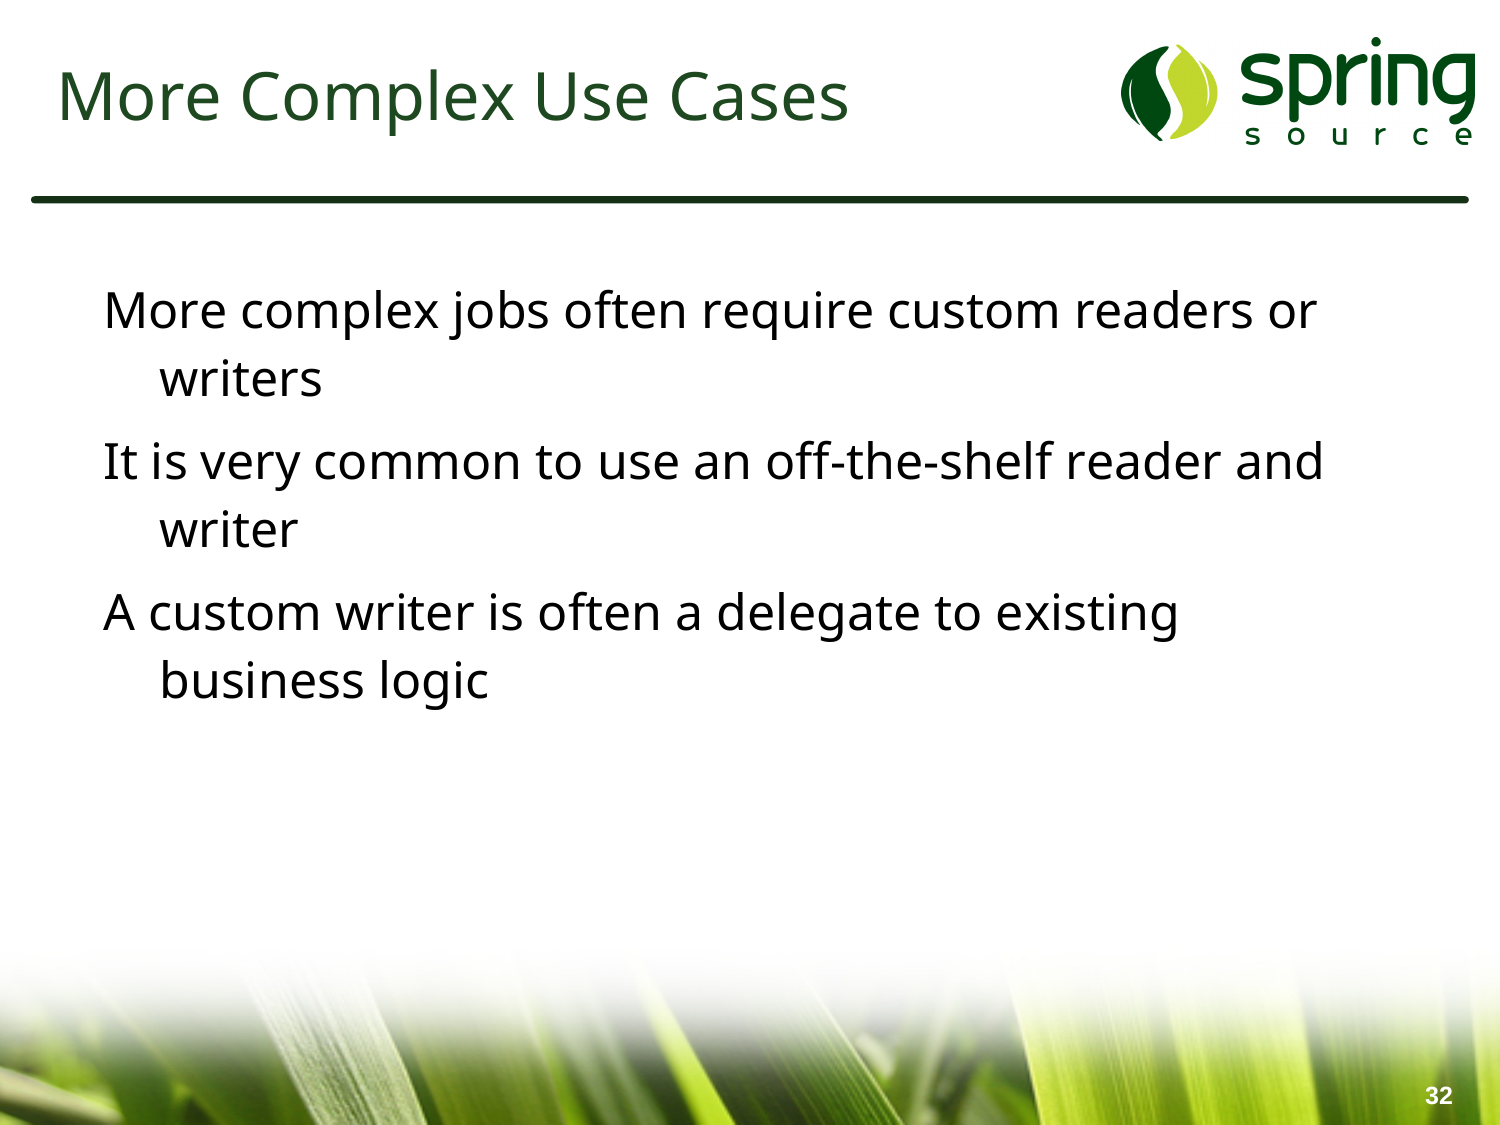

# More Complex Use Cases
More complex jobs often require custom readers or writers
It is very common to use an off-the-shelf reader and writer
A custom writer is often a delegate to existing business logic